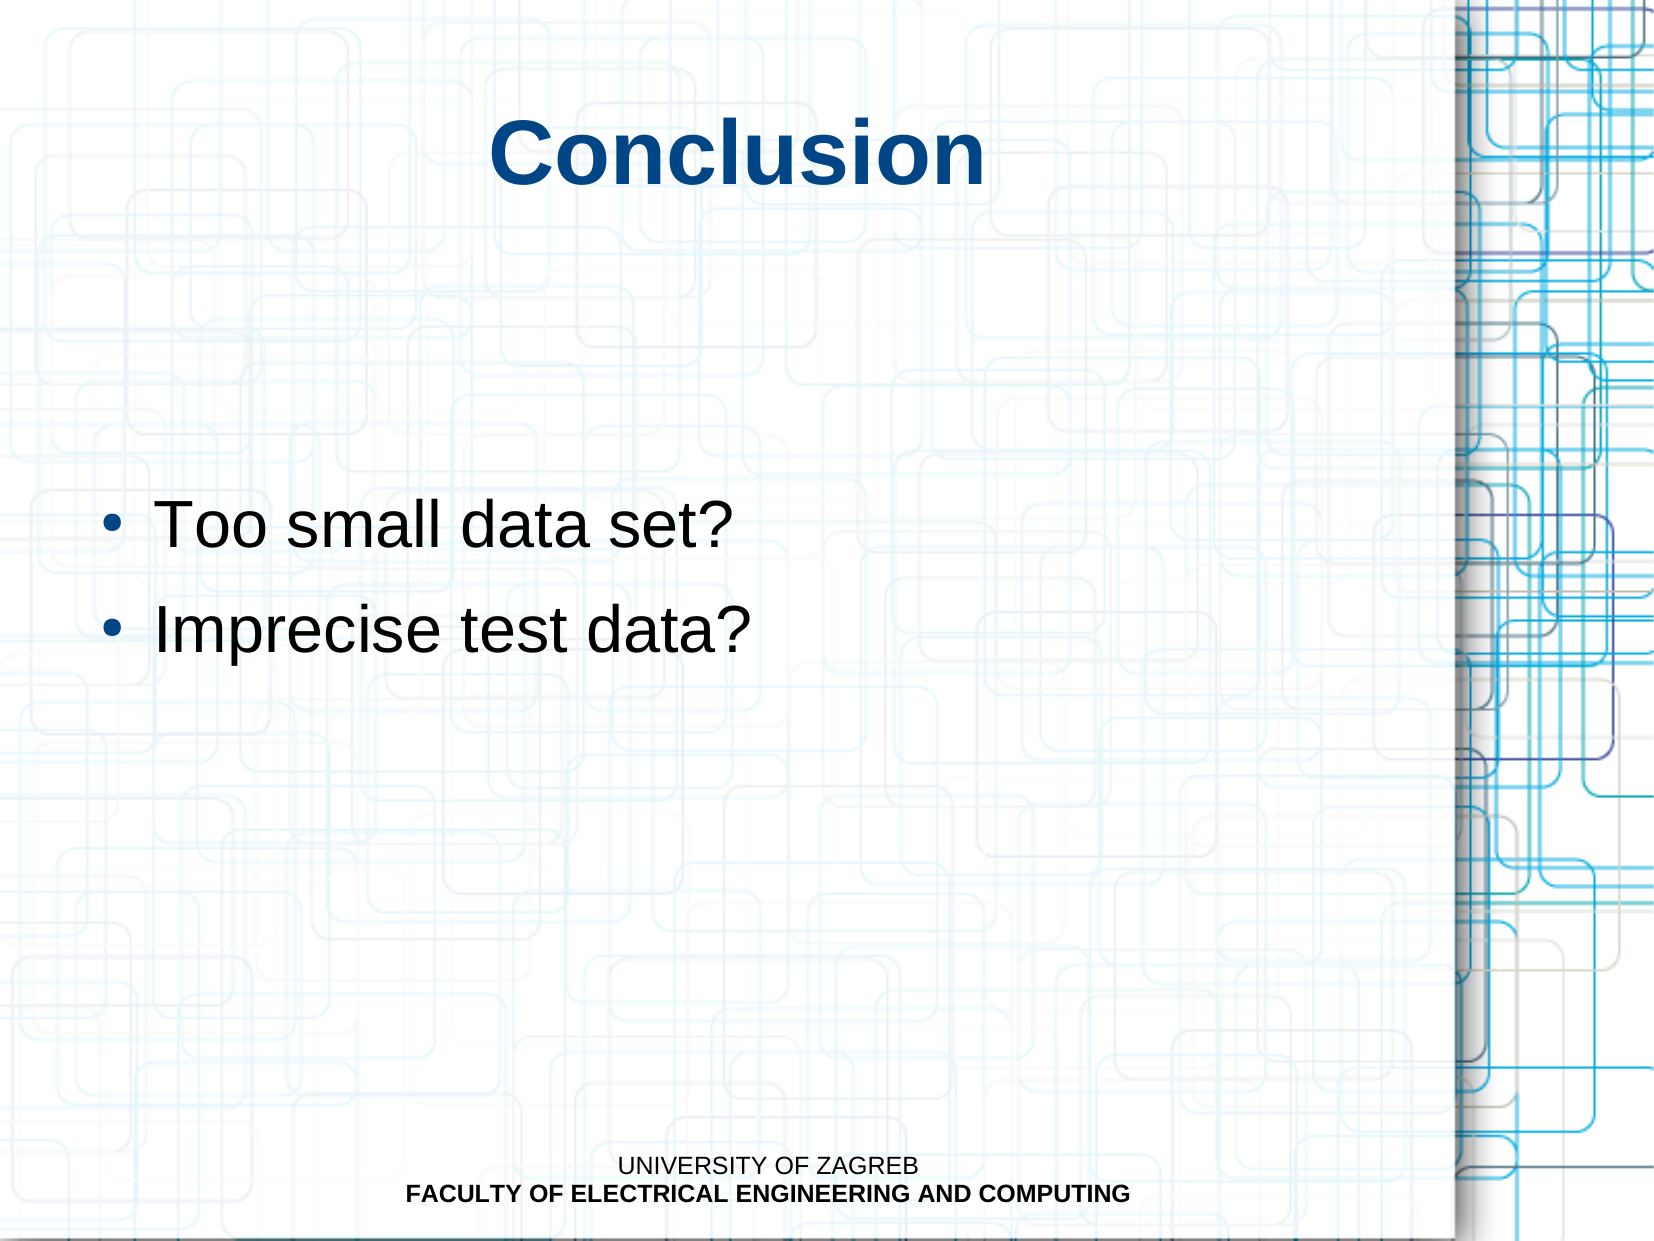

# Conclusion
Too small data set?
Imprecise test data?